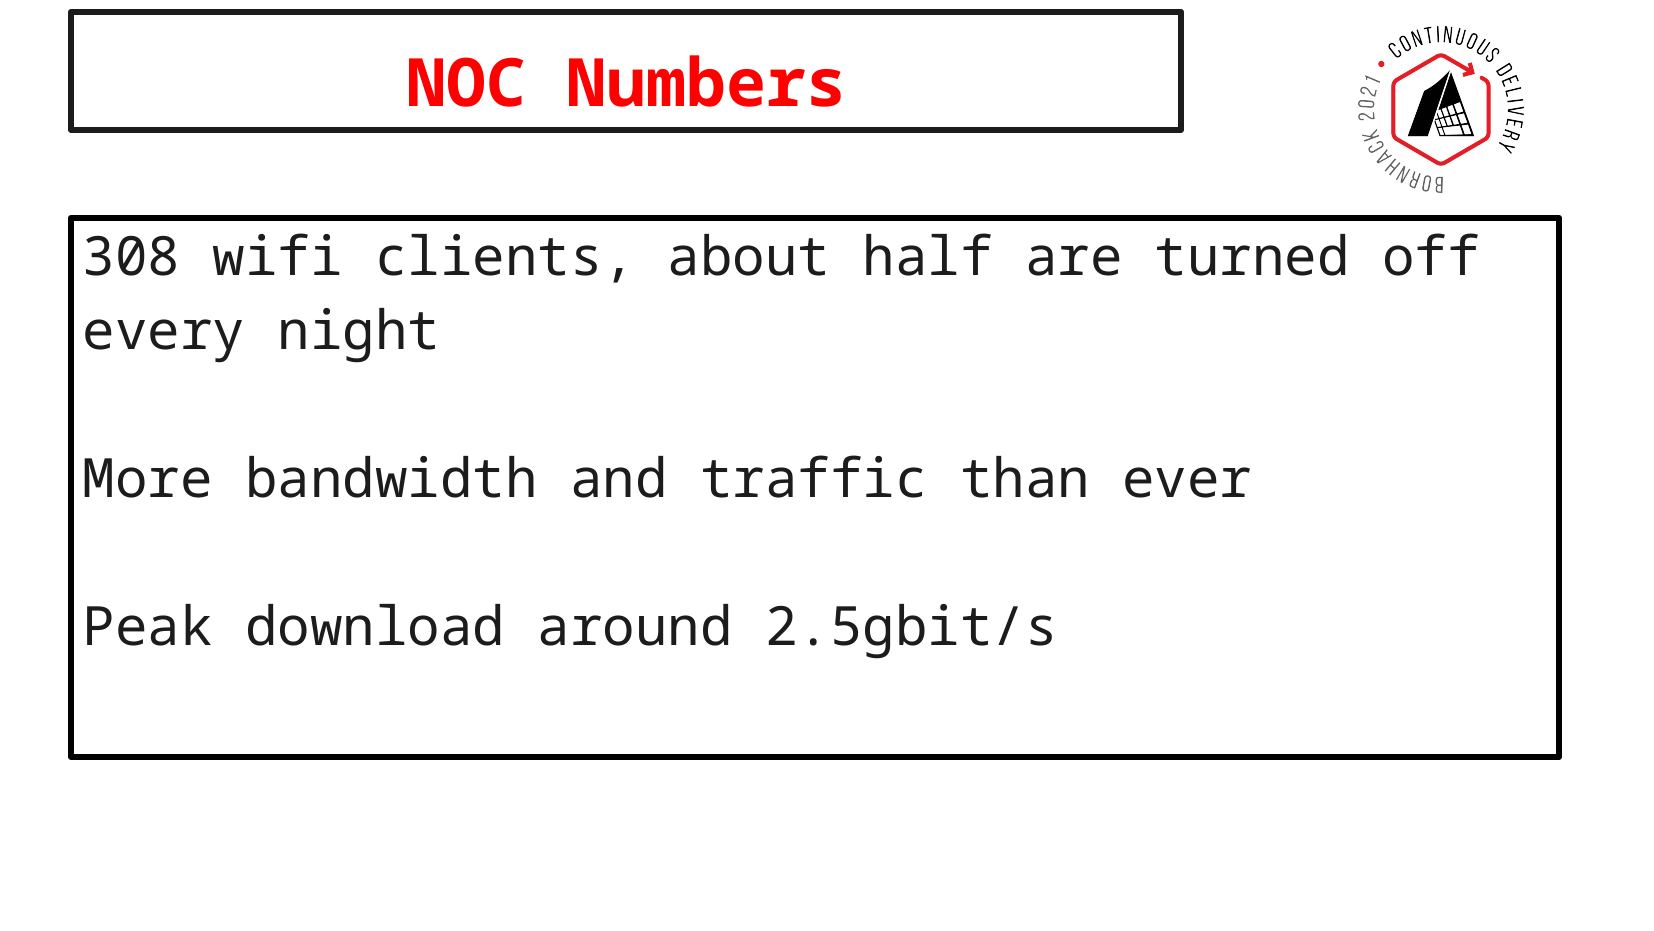

# NOC Numbers
308 wifi clients, about half are turned off every night
More bandwidth and traffic than ever
Peak download around 2.5gbit/s